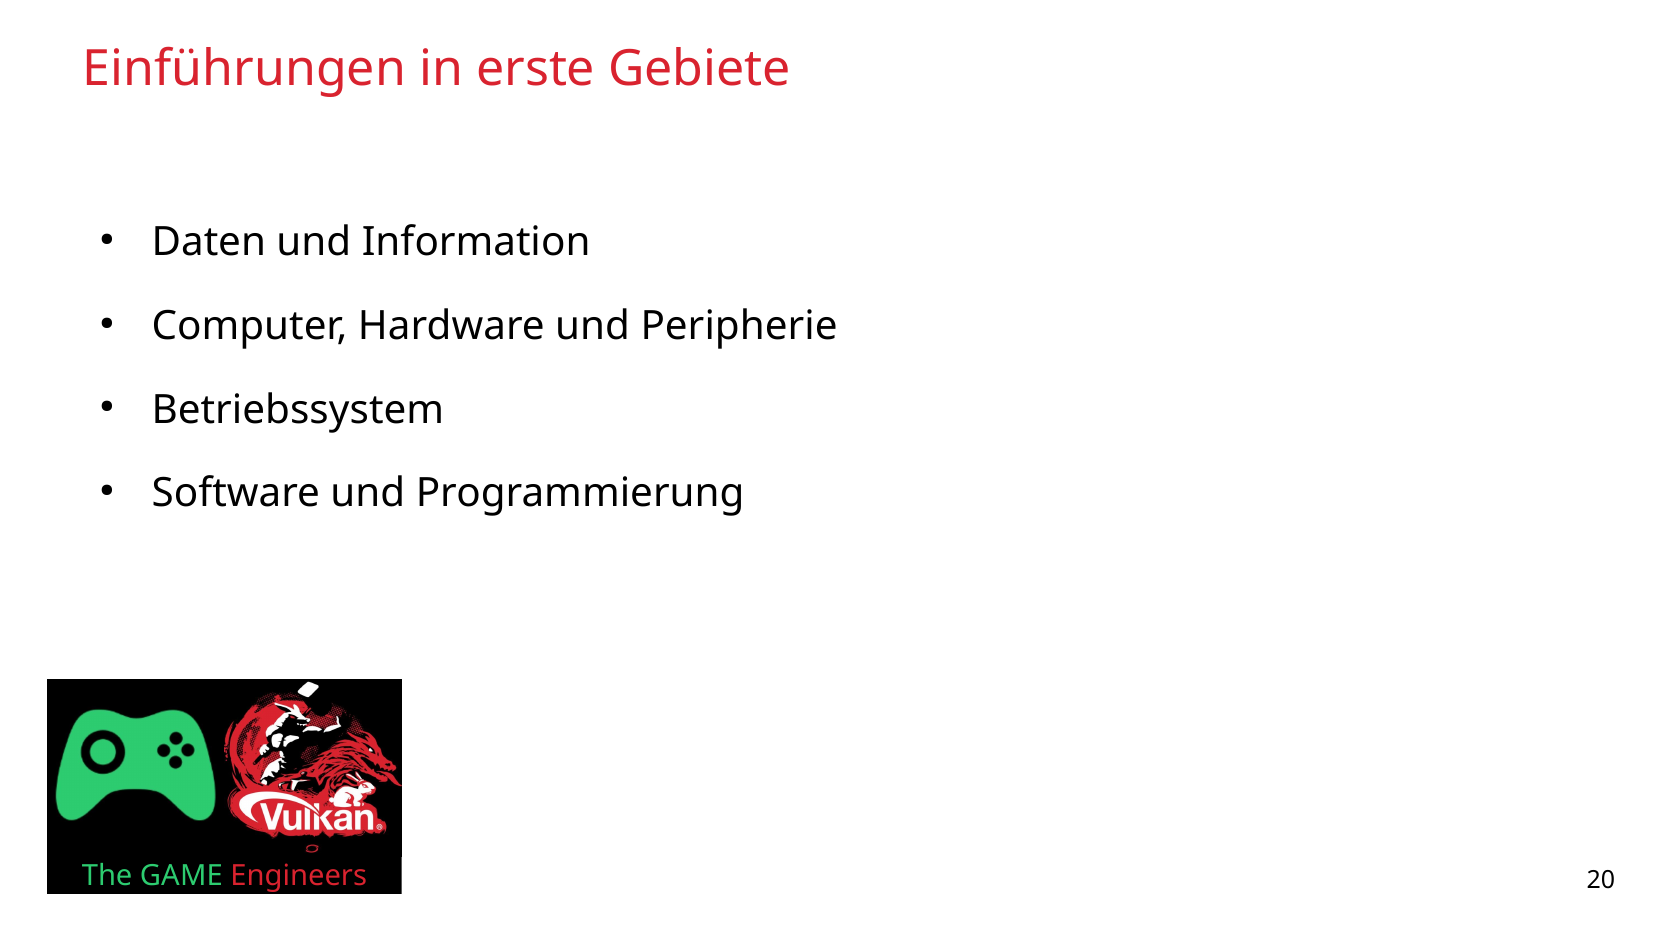

# Einführungen in erste Gebiete
Daten und Information
Computer, Hardware und Peripherie
Betriebssystem
Software und Programmierung